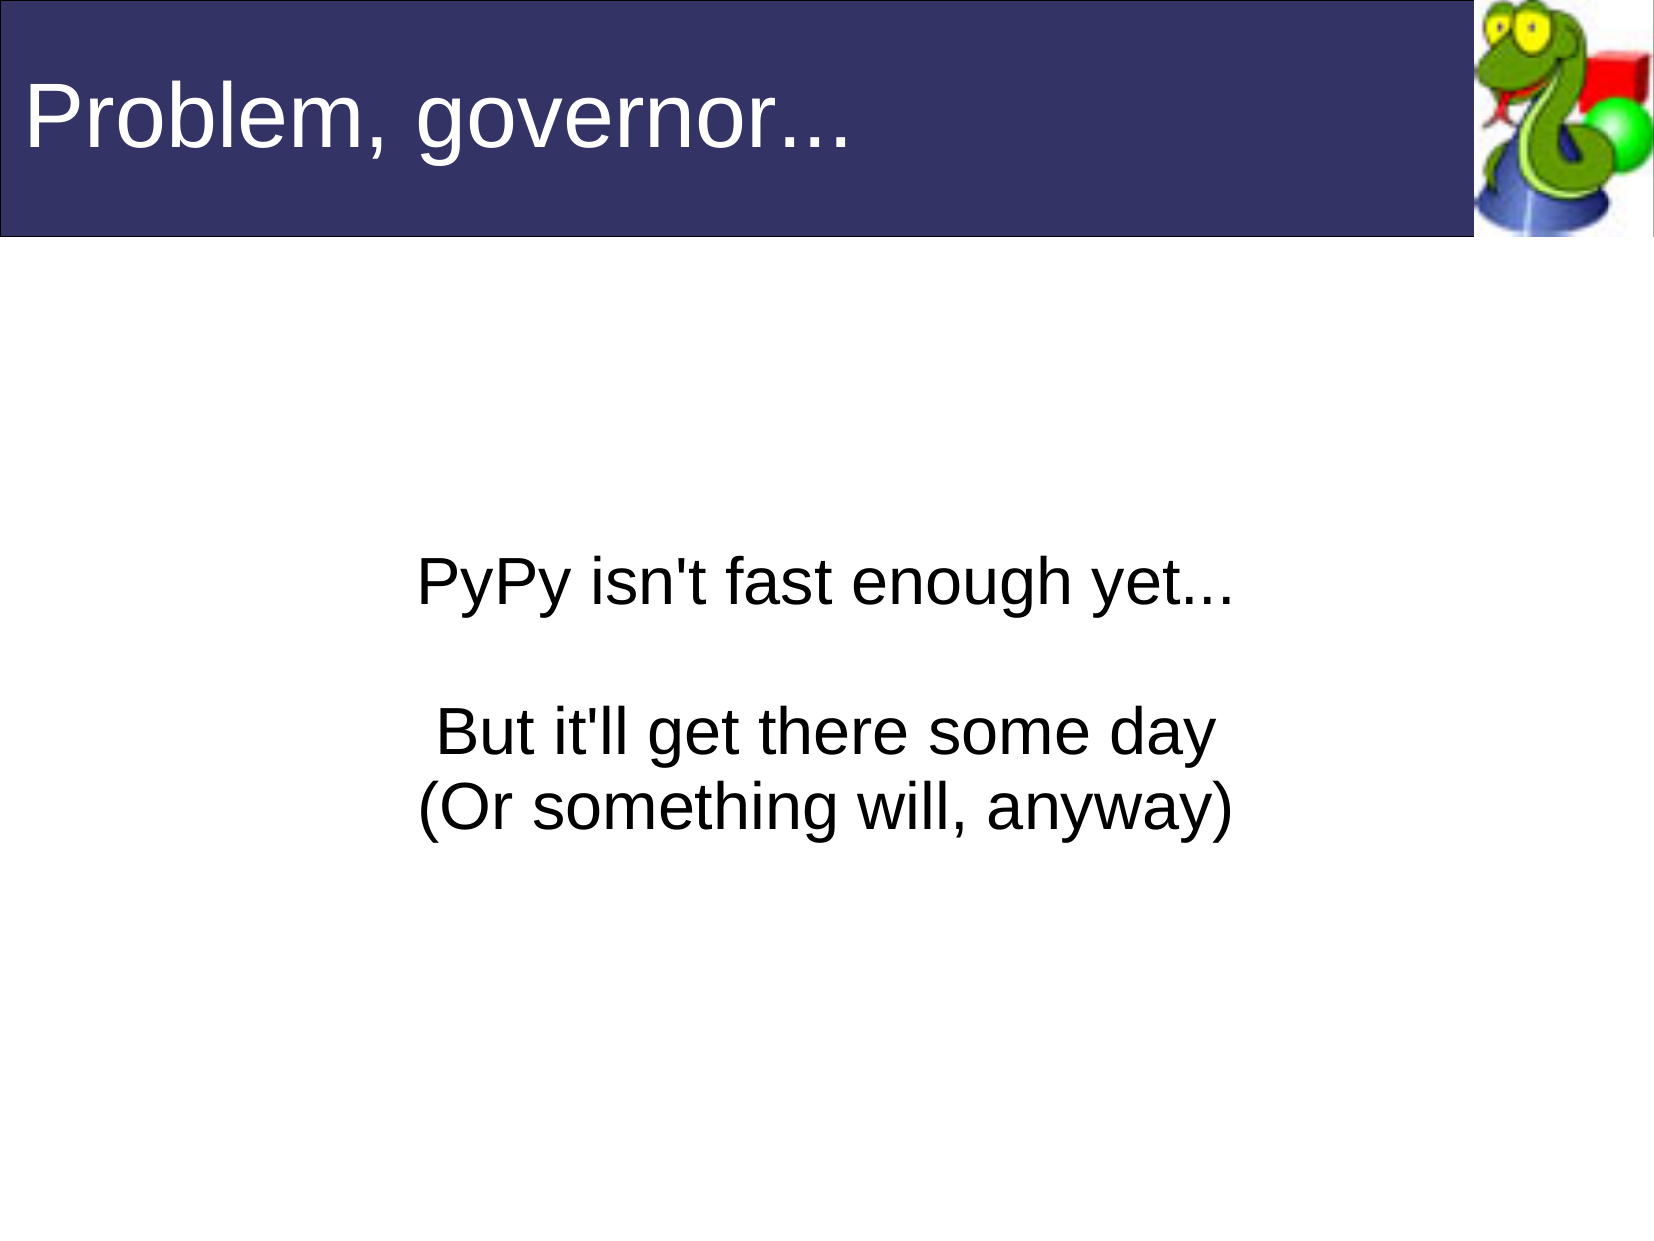

# Problem, governor...
PyPy isn't fast enough yet...
But it'll get there some day
(Or something will, anyway)